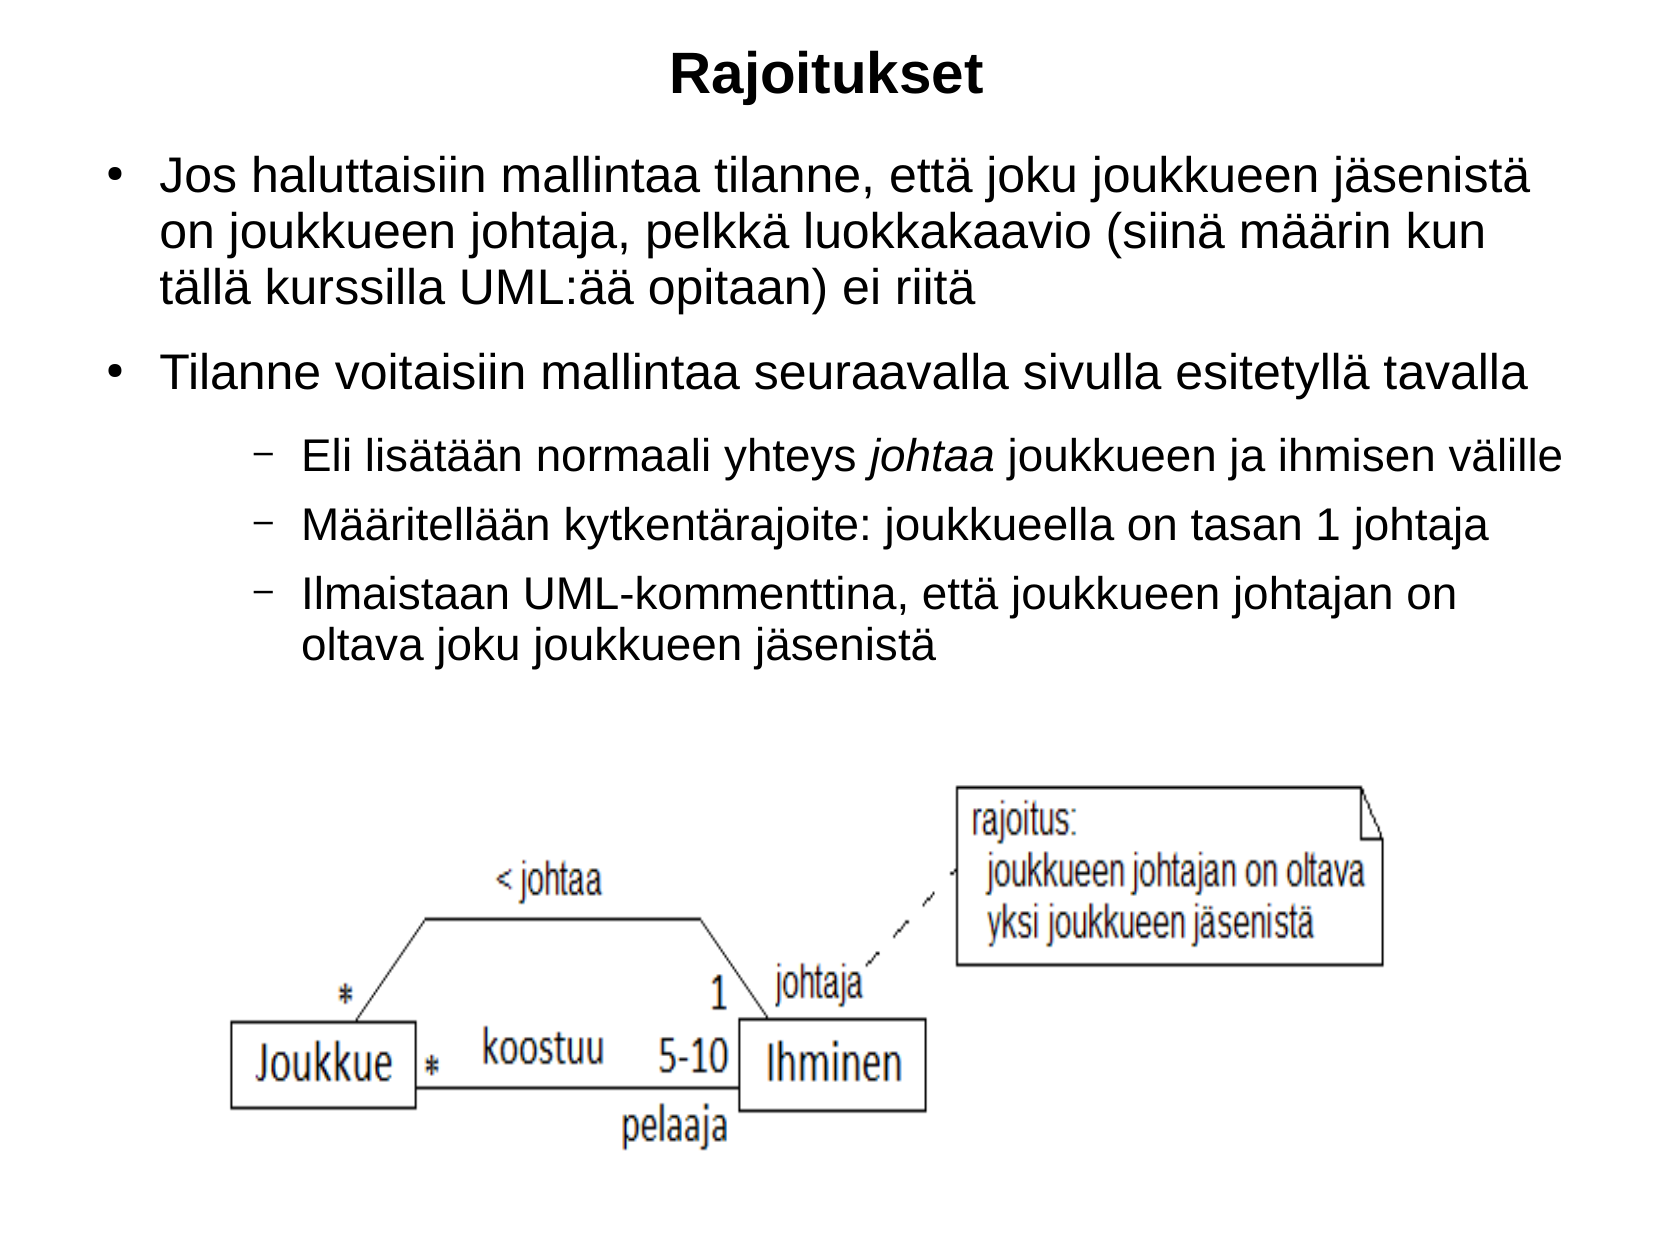

# Rajoitukset
Jos haluttaisiin mallintaa tilanne, että joku joukkueen jäsenistä on joukkueen johtaja, pelkkä luokkakaavio (siinä määrin kun tällä kurssilla UML:ää opitaan) ei riitä
Tilanne voitaisiin mallintaa seuraavalla sivulla esitetyllä tavalla
Eli lisätään normaali yhteys johtaa joukkueen ja ihmisen välille
Määritellään kytkentärajoite: joukkueella on tasan 1 johtaja
Ilmaistaan UML-kommenttina, että joukkueen johtajan on oltava joku joukkueen jäsenistä